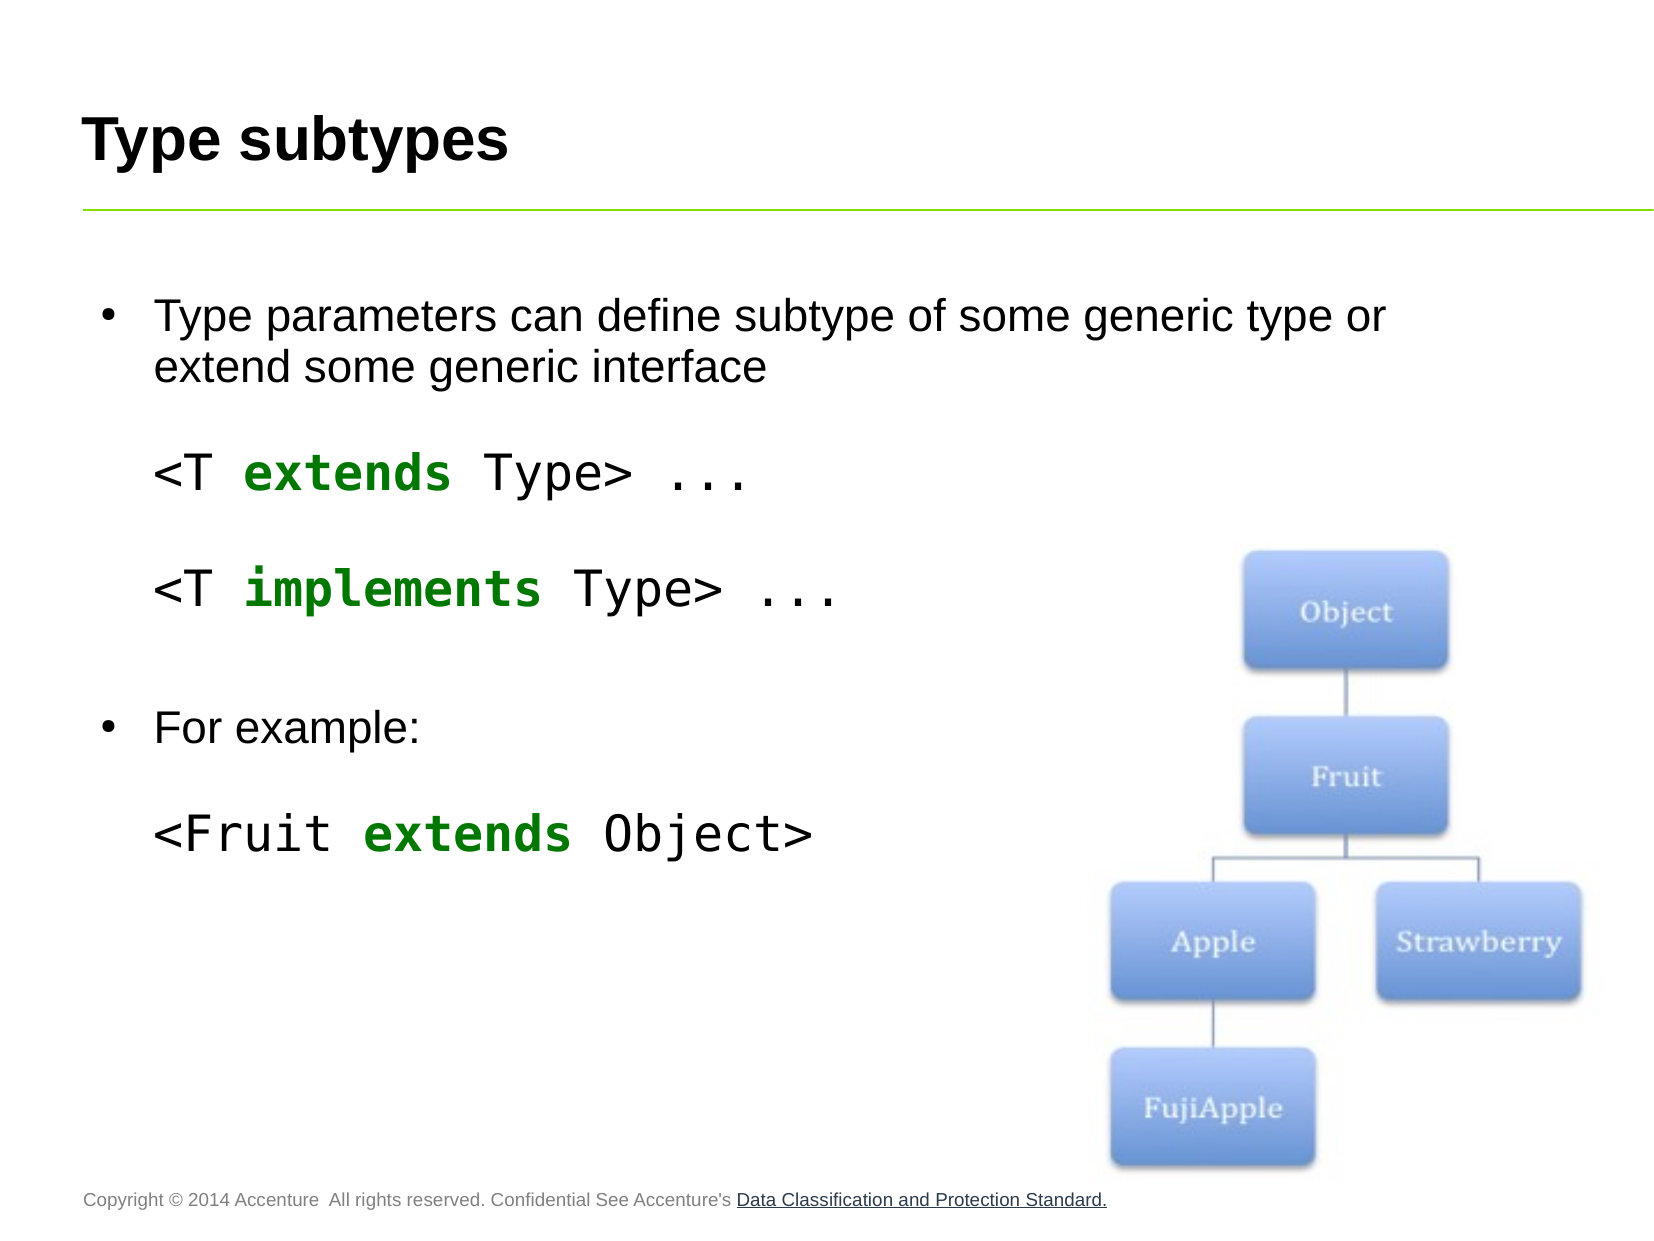

# Type subtypes
Type parameters can define subtype of some generic type or extend some generic interface
<T extends Type> ...
<T implements Type> ...
For example:
<Fruit extends Object>